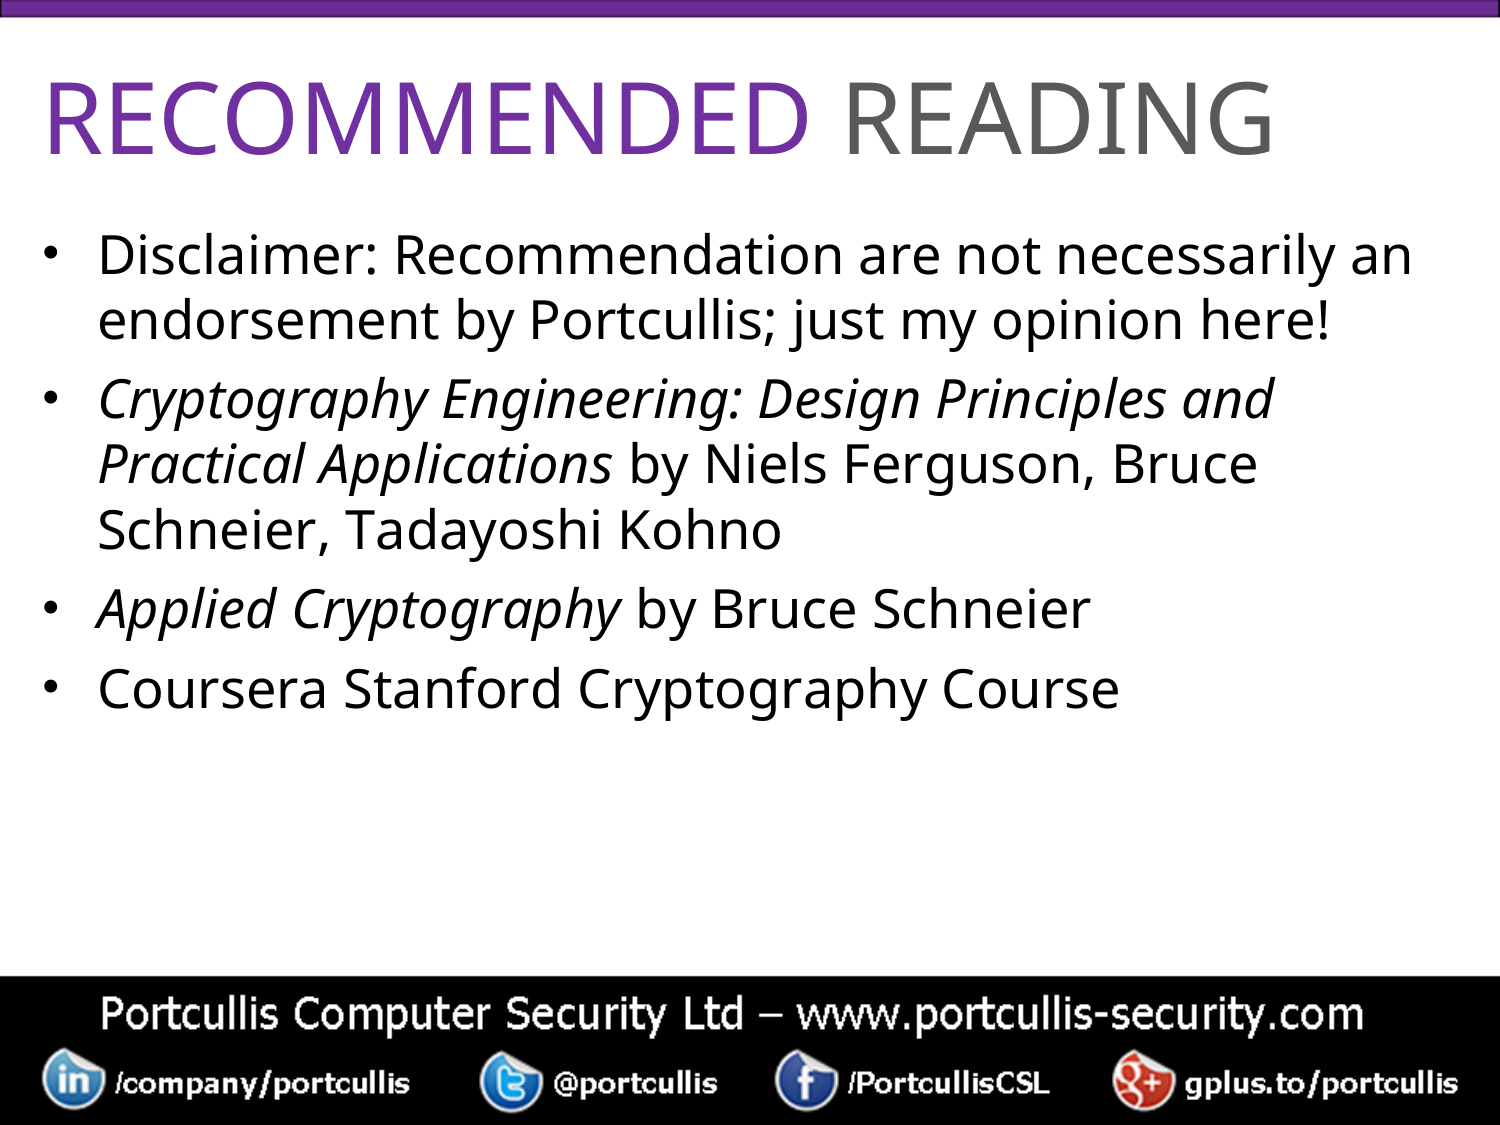

# RECOMMENDED READING
Disclaimer: Recommendation are not necessarily an endorsement by Portcullis; just my opinion here!
Cryptography Engineering: Design Principles and Practical Applications by Niels Ferguson, Bruce Schneier, Tadayoshi Kohno
Applied Cryptography by Bruce Schneier
Coursera Stanford Cryptography Course